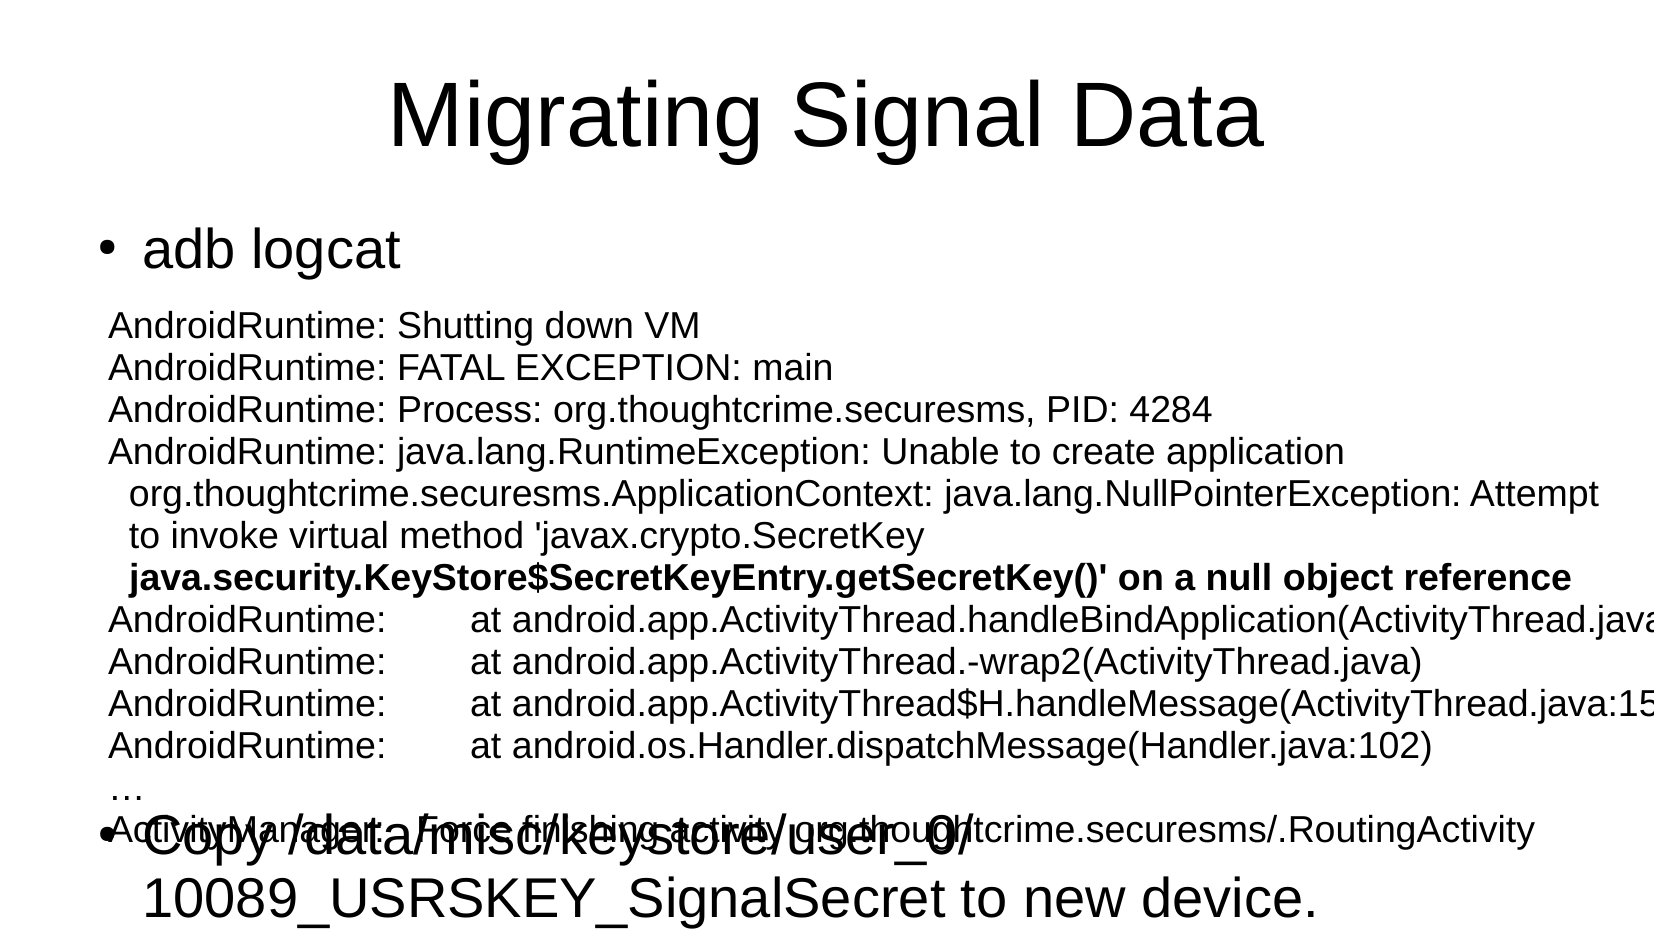

# Migrating Signal Data
adb logcat
Copy /data/misc/keystore/user_0/
10089_USRSKEY_SignalSecret to new device.
AndroidRuntime: Shutting down VM
AndroidRuntime: FATAL EXCEPTION: main
AndroidRuntime: Process: org.thoughtcrime.securesms, PID: 4284
AndroidRuntime: java.lang.RuntimeException: Unable to create application
 org.thoughtcrime.securesms.ApplicationContext: java.lang.NullPointerException: Attempt
 to invoke virtual method 'javax.crypto.SecretKey
 java.security.KeyStore$SecretKeyEntry.getSecretKey()' on a null object reference
AndroidRuntime: at android.app.ActivityThread.handleBindApplication(ActivityThread.java:5451)
AndroidRuntime: at android.app.ActivityThread.-wrap2(ActivityThread.java)
AndroidRuntime: at android.app.ActivityThread$H.handleMessage(ActivityThread.java:1564)
AndroidRuntime: at android.os.Handler.dispatchMessage(Handler.java:102)
…
ActivityManager: Force finishing activity org.thoughtcrime.securesms/.RoutingActivity